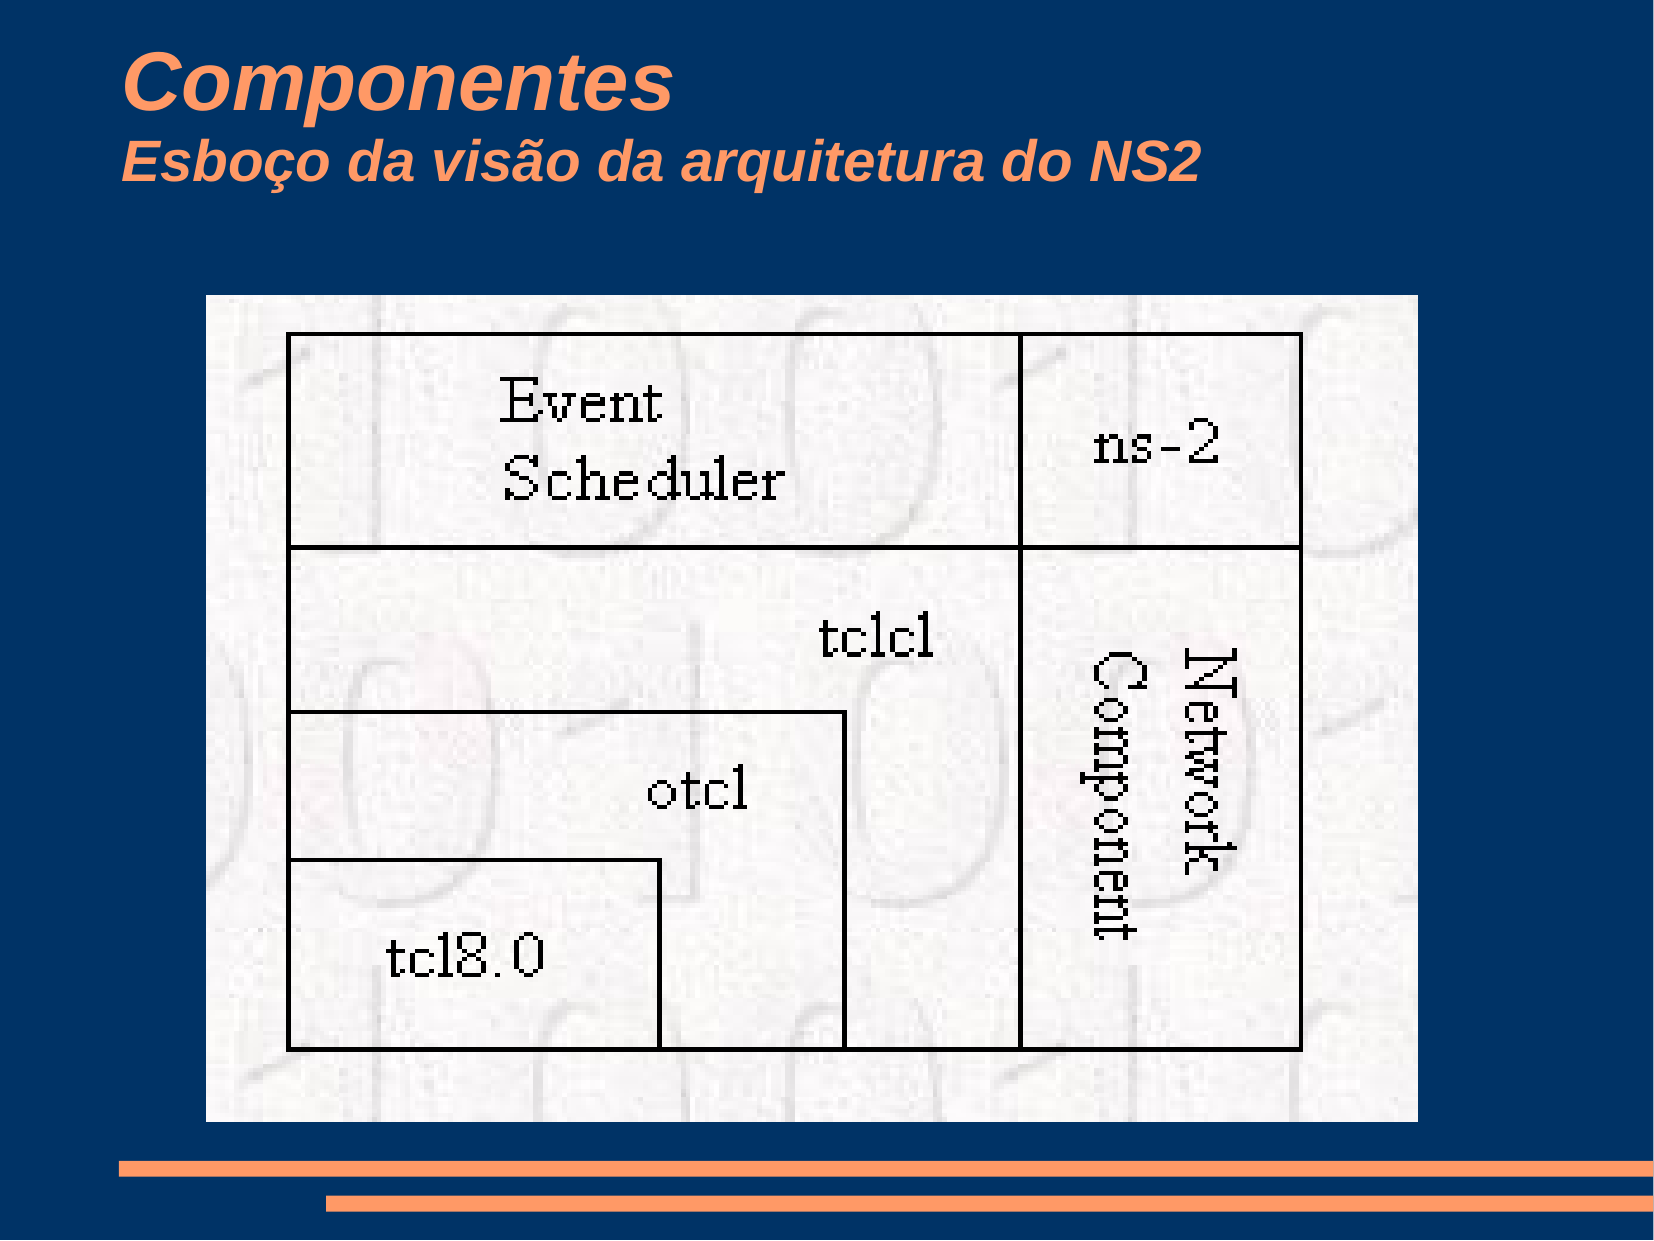

# Componentes Esboço da visão da arquitetura do NS2